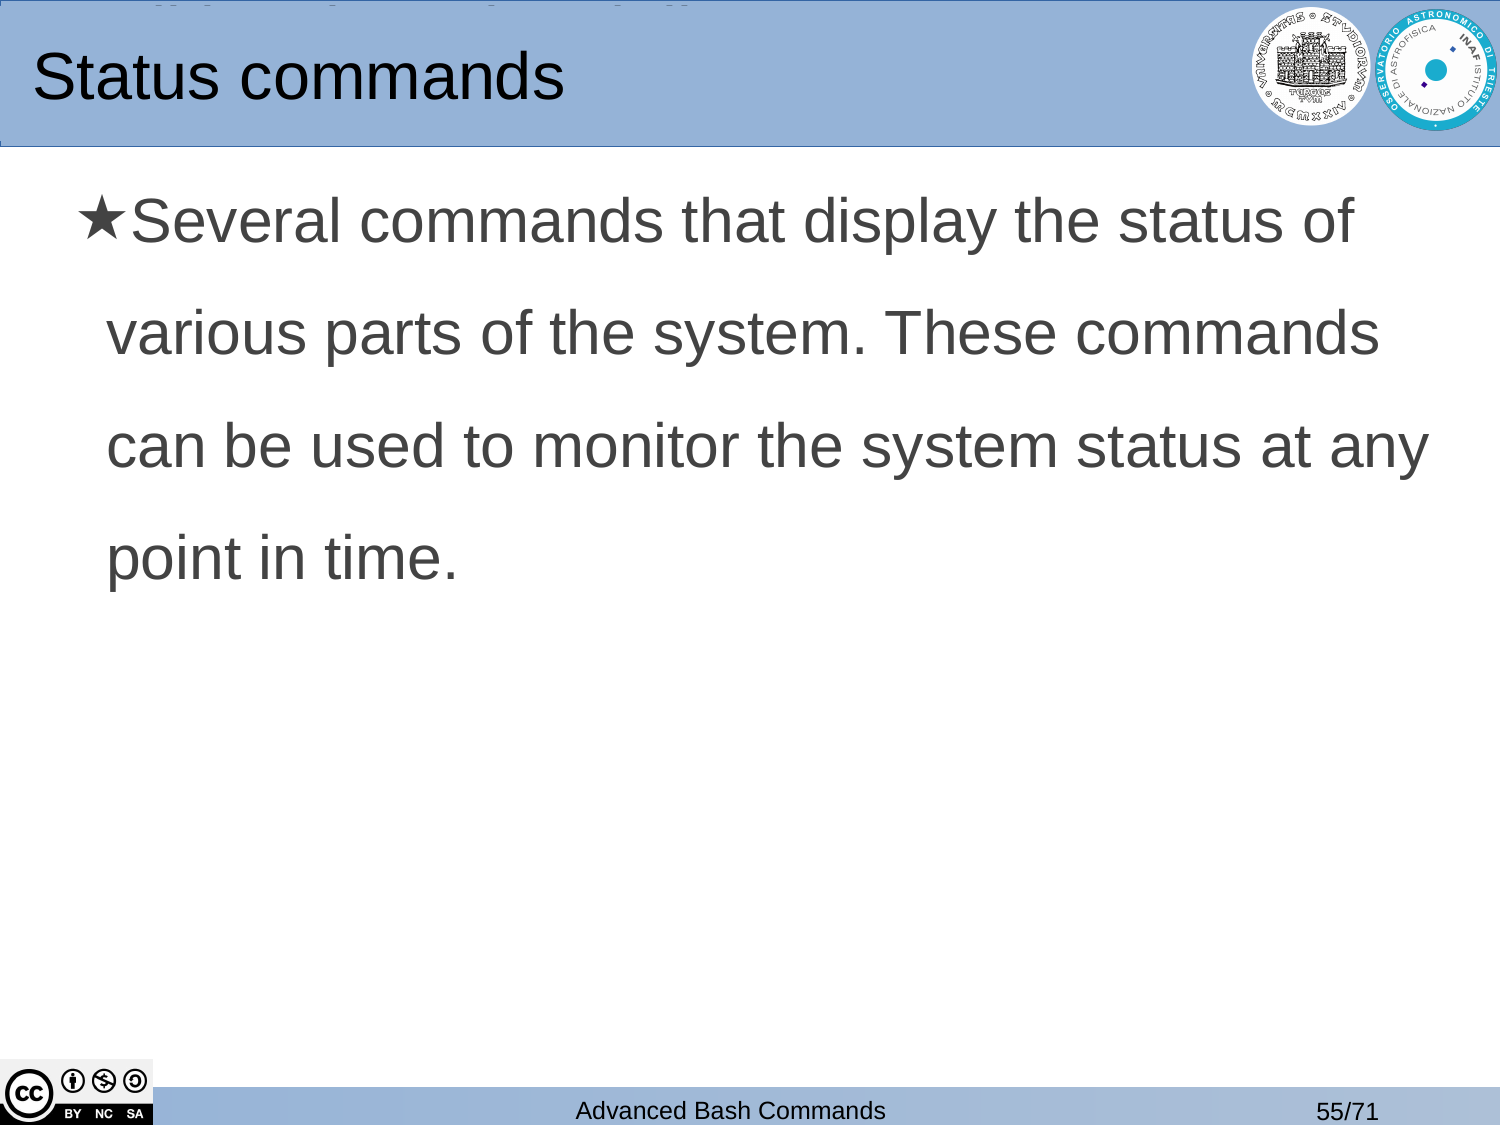

Traditional service delivery
Status commands
# Several commands that display the status of various parts of the system. These commands can be used to monitor the system status at any point in time.